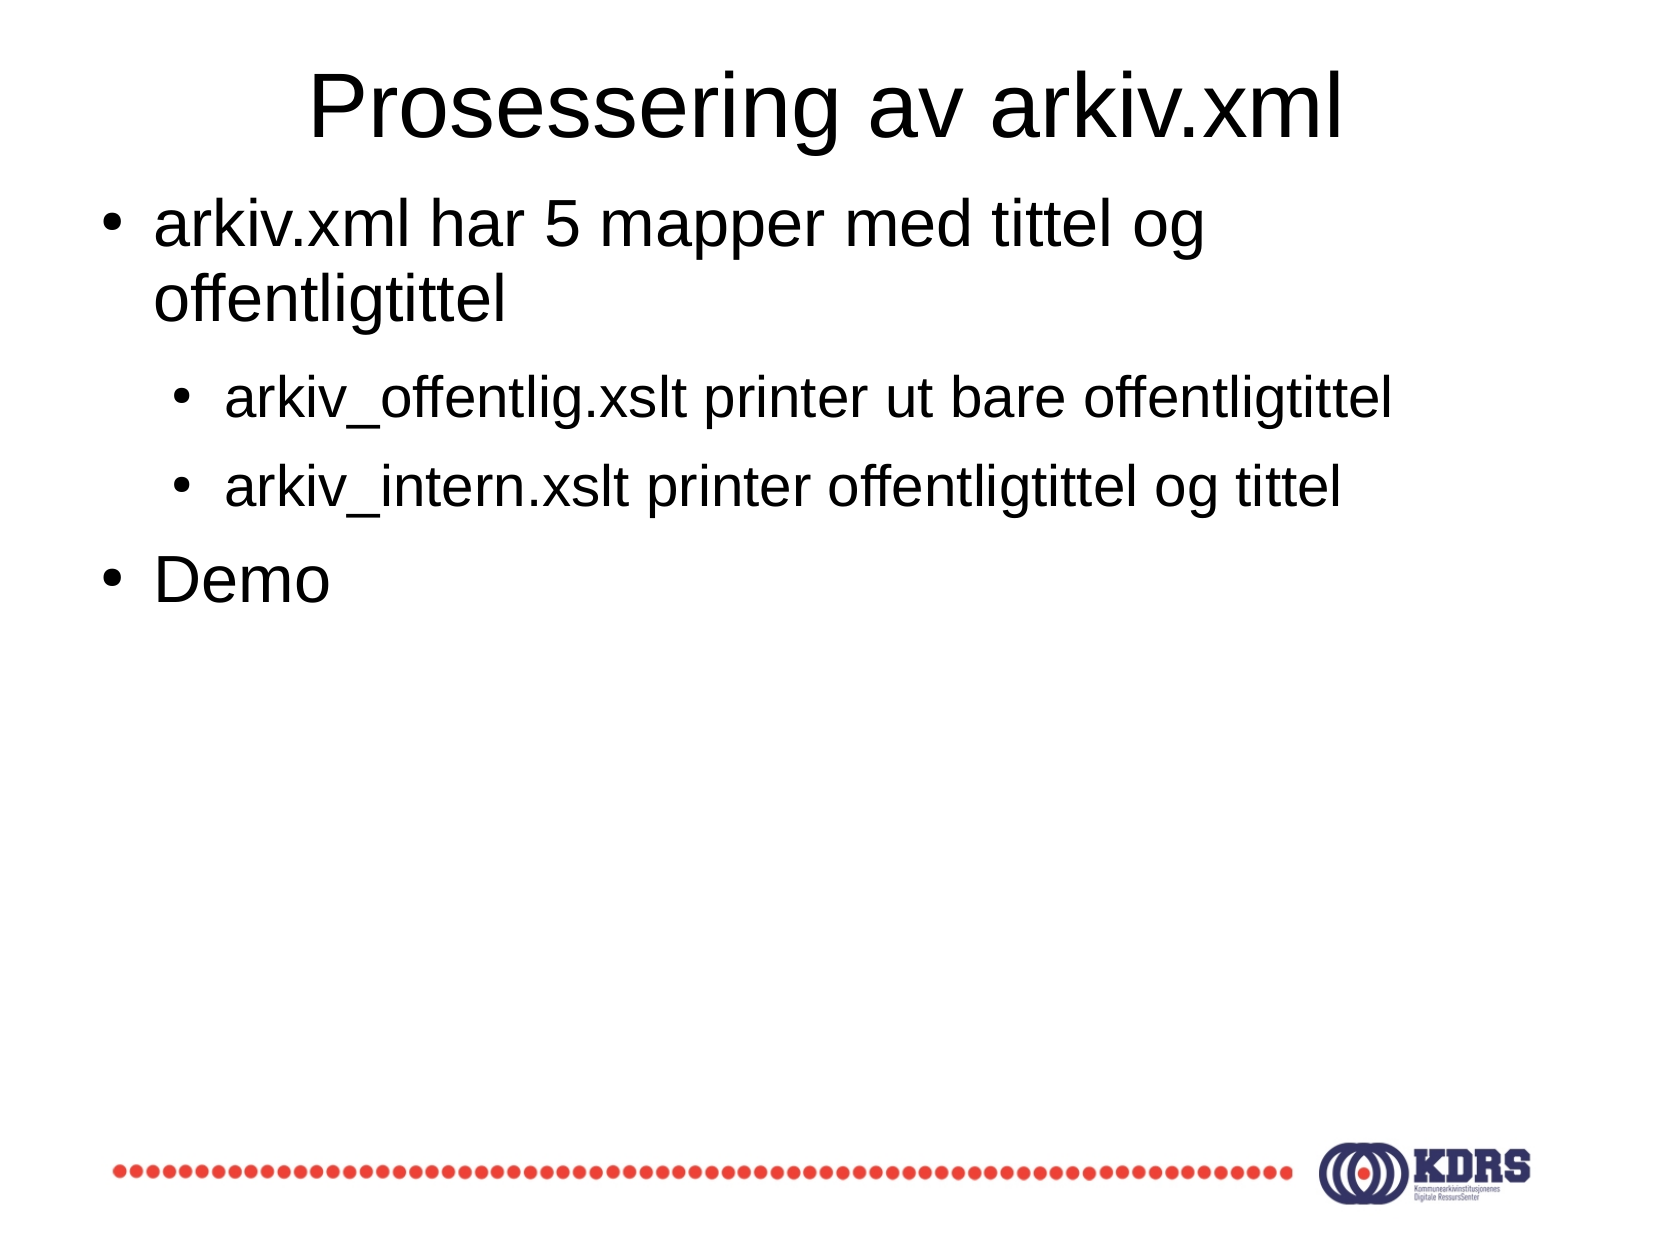

# Prosessering av arkiv.xml
arkiv.xml har 5 mapper med tittel og offentligtittel
arkiv_offentlig.xslt printer ut bare offentligtittel
arkiv_intern.xslt printer offentligtittel og tittel
Demo